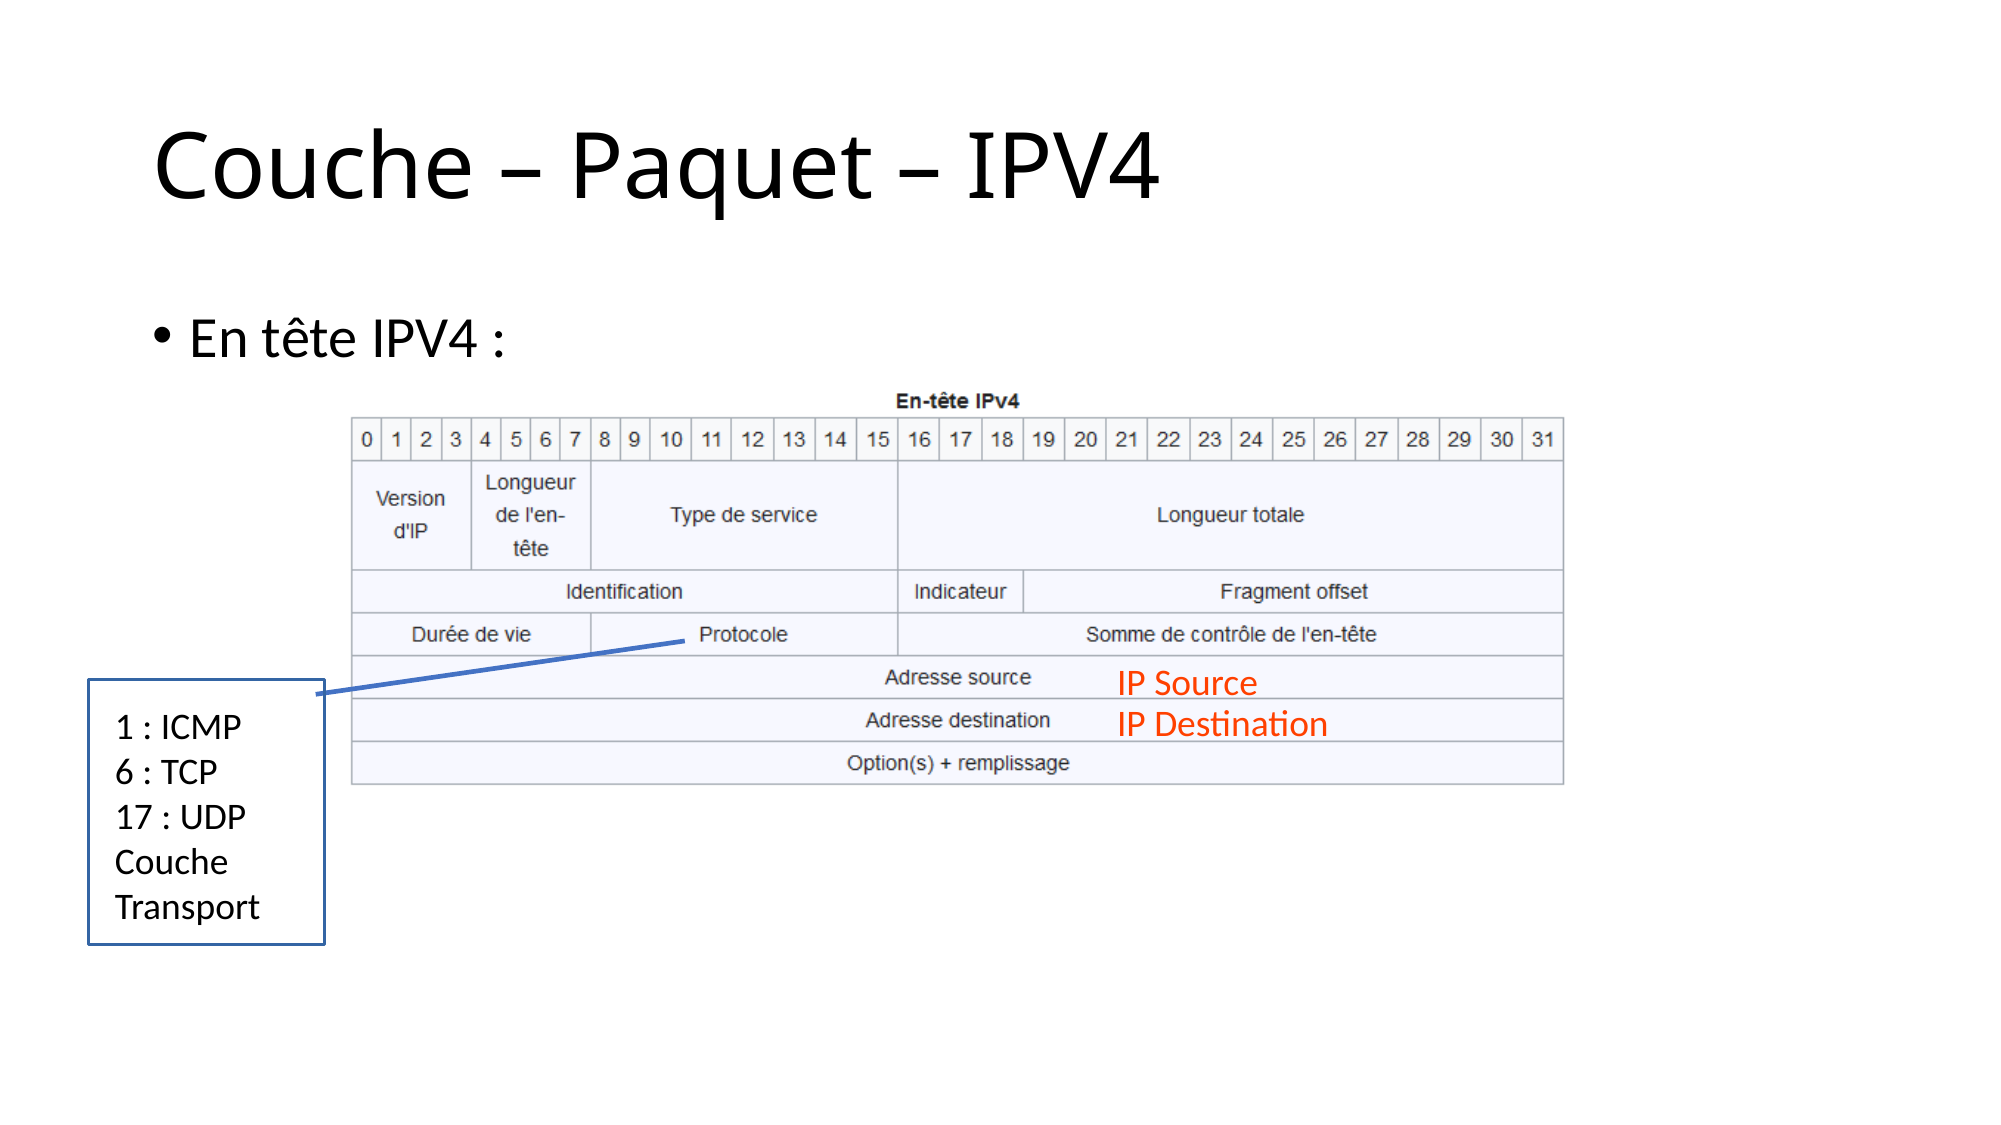

# Couche – Paquet – IPV4
En tête IPV4 :
IP Source
IP Destination
1 : ICMP
6 : TCP
17 : UDP
Couche
Transport